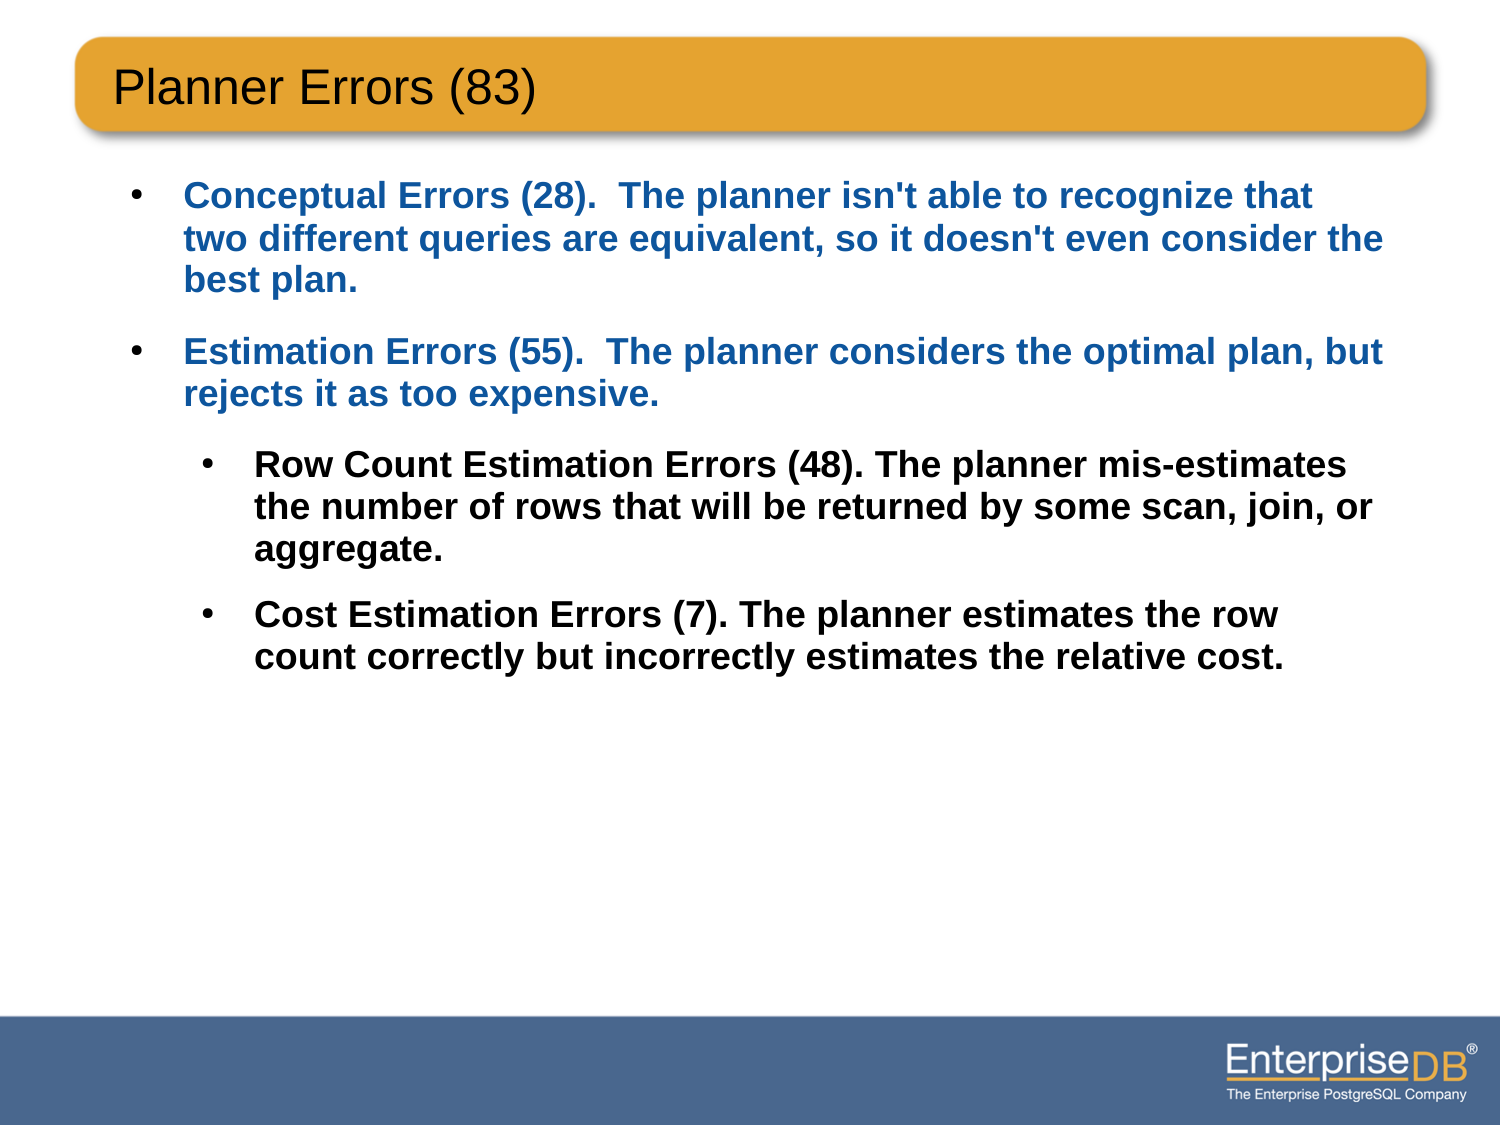

# Planner Errors (83)
Conceptual Errors (28). The planner isn't able to recognize that two different queries are equivalent, so it doesn't even consider the best plan.
Estimation Errors (55). The planner considers the optimal plan, but rejects it as too expensive.
Row Count Estimation Errors (48). The planner mis-estimates the number of rows that will be returned by some scan, join, or aggregate.
Cost Estimation Errors (7). The planner estimates the row count correctly but incorrectly estimates the relative cost.